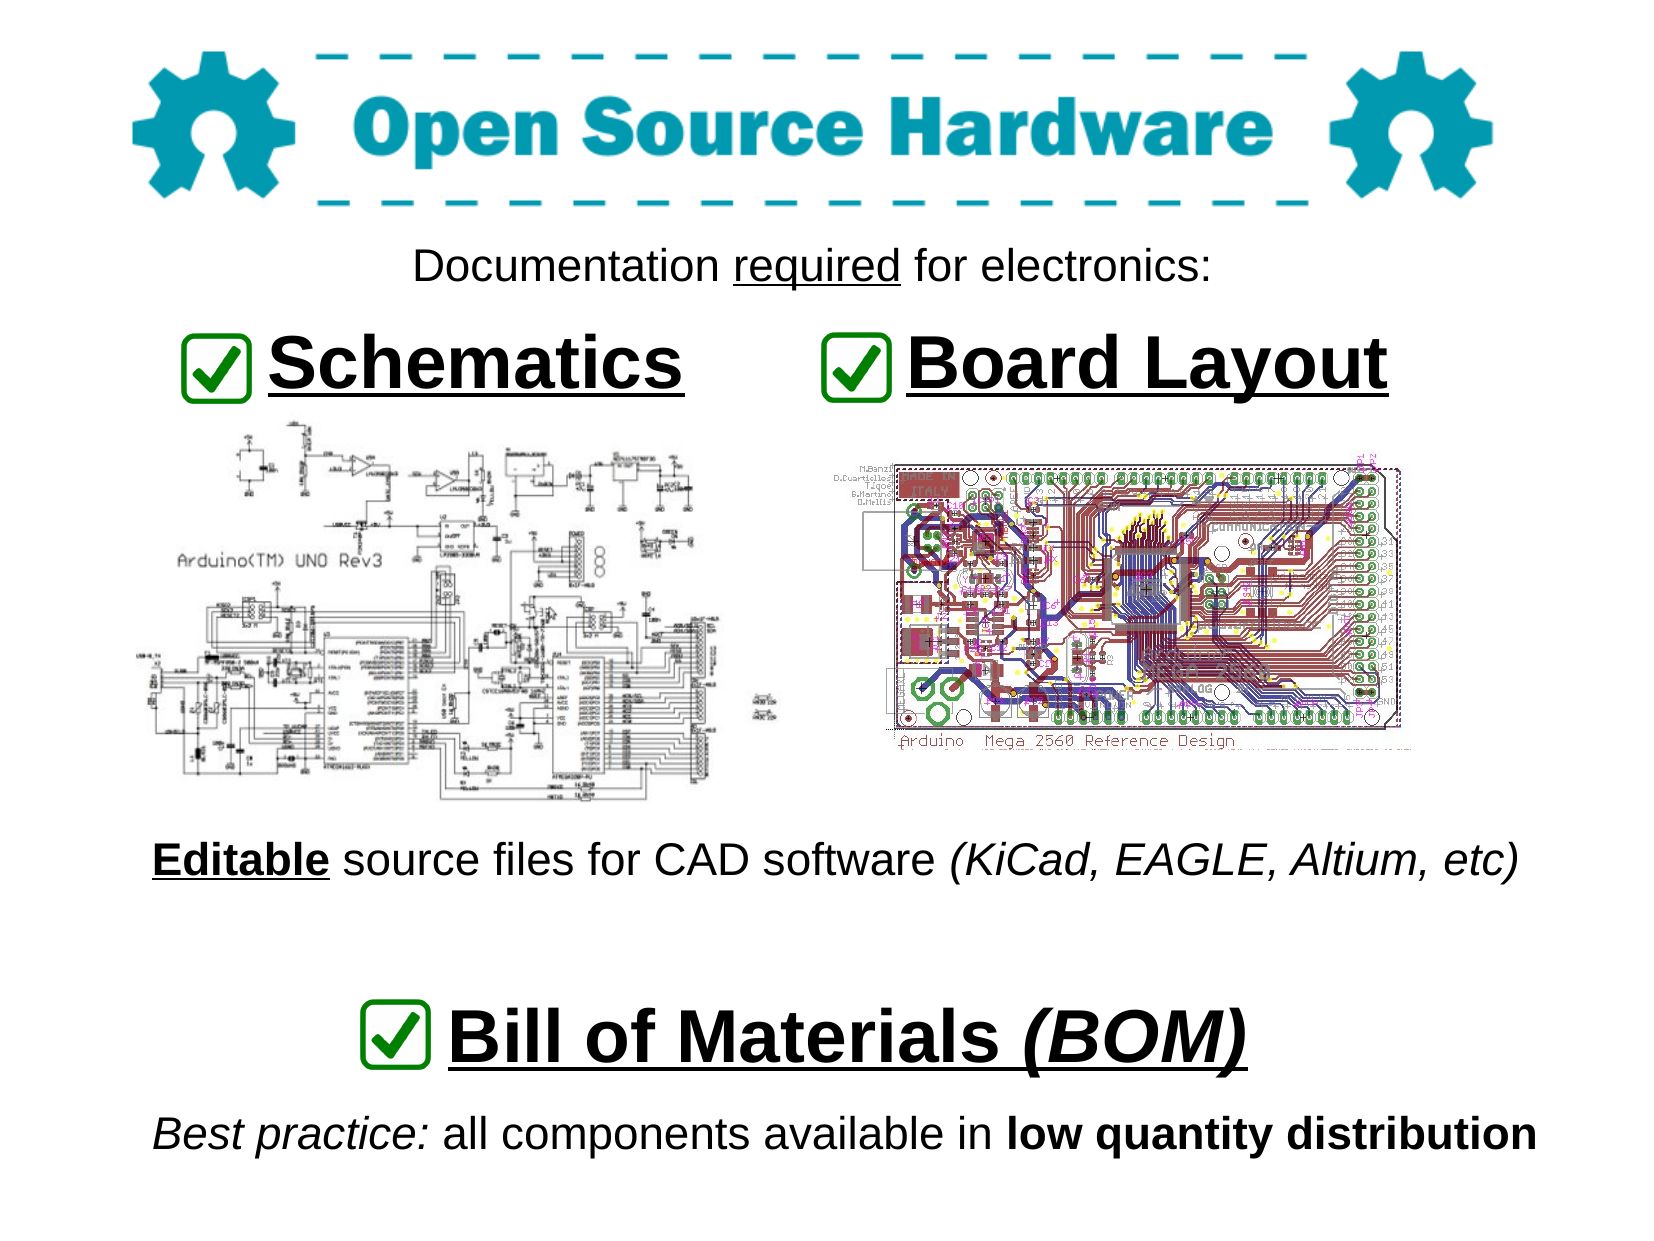

# Documentation required for electronics:
 Schematics 	Board Layout
Editable source files for CAD software (KiCad, EAGLE, Altium, etc)
Bill of Materials (BOM)
Best practice: all components available in low quantity distribution